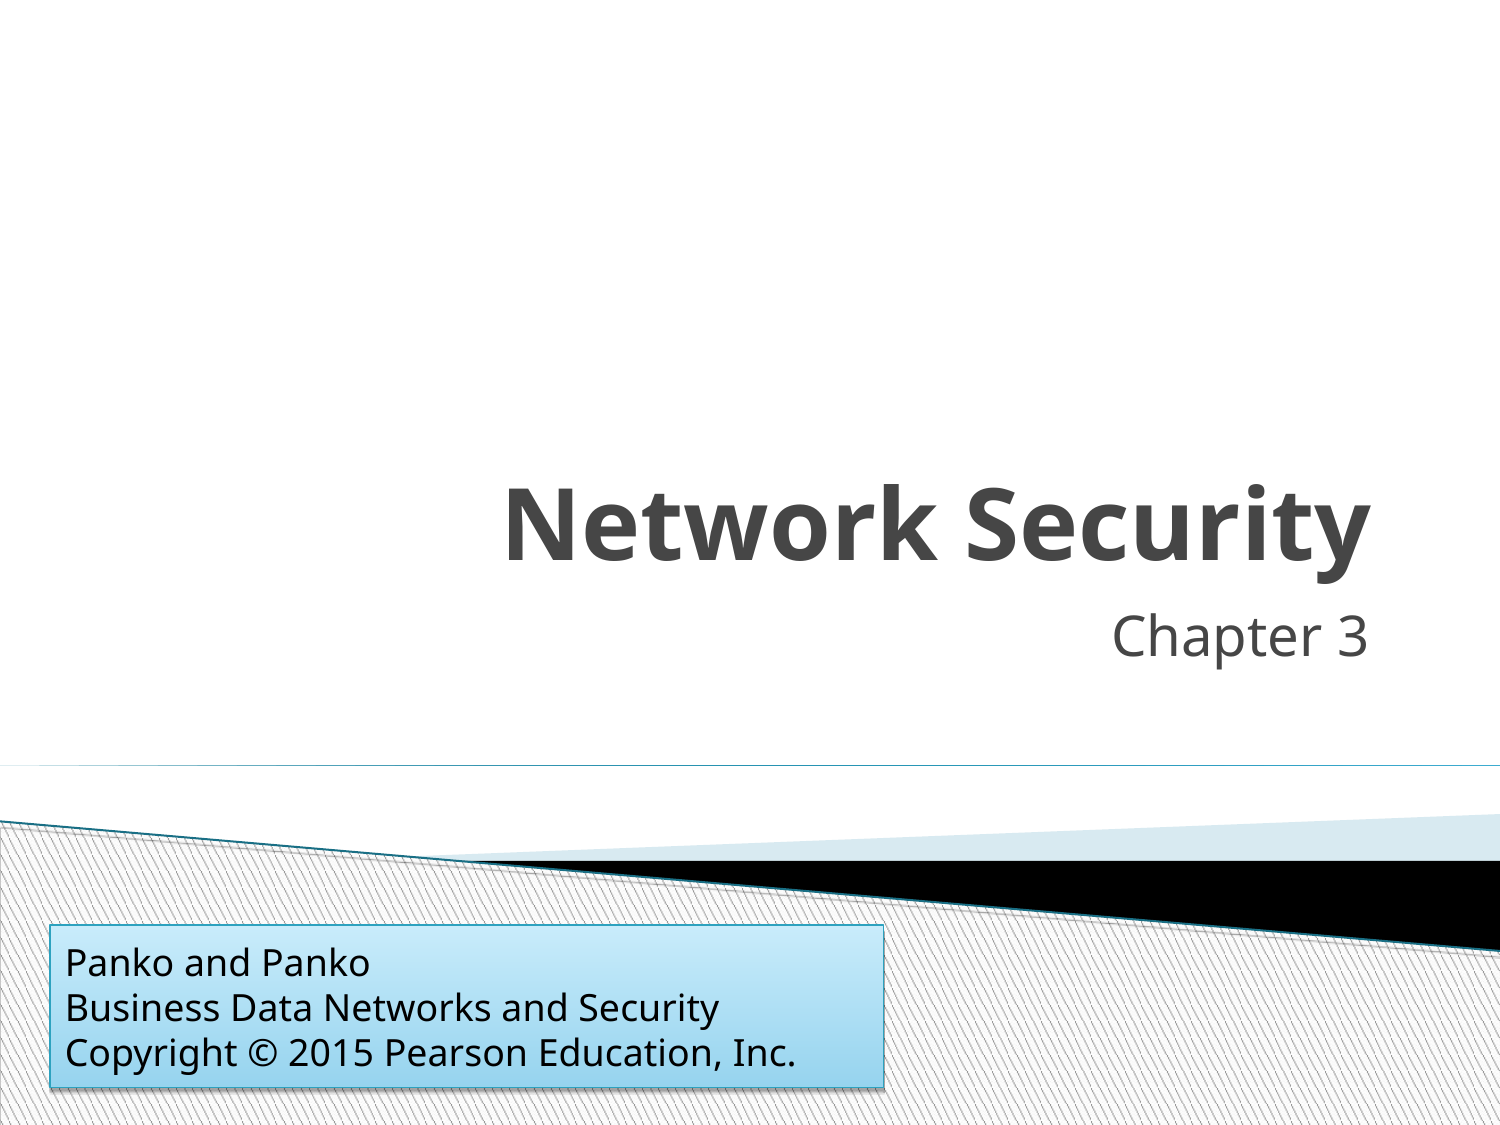

# Network Security
Chapter 3
Panko and Panko
Business Data Networks and Security
Copyright © 2015 Pearson Education, Inc.